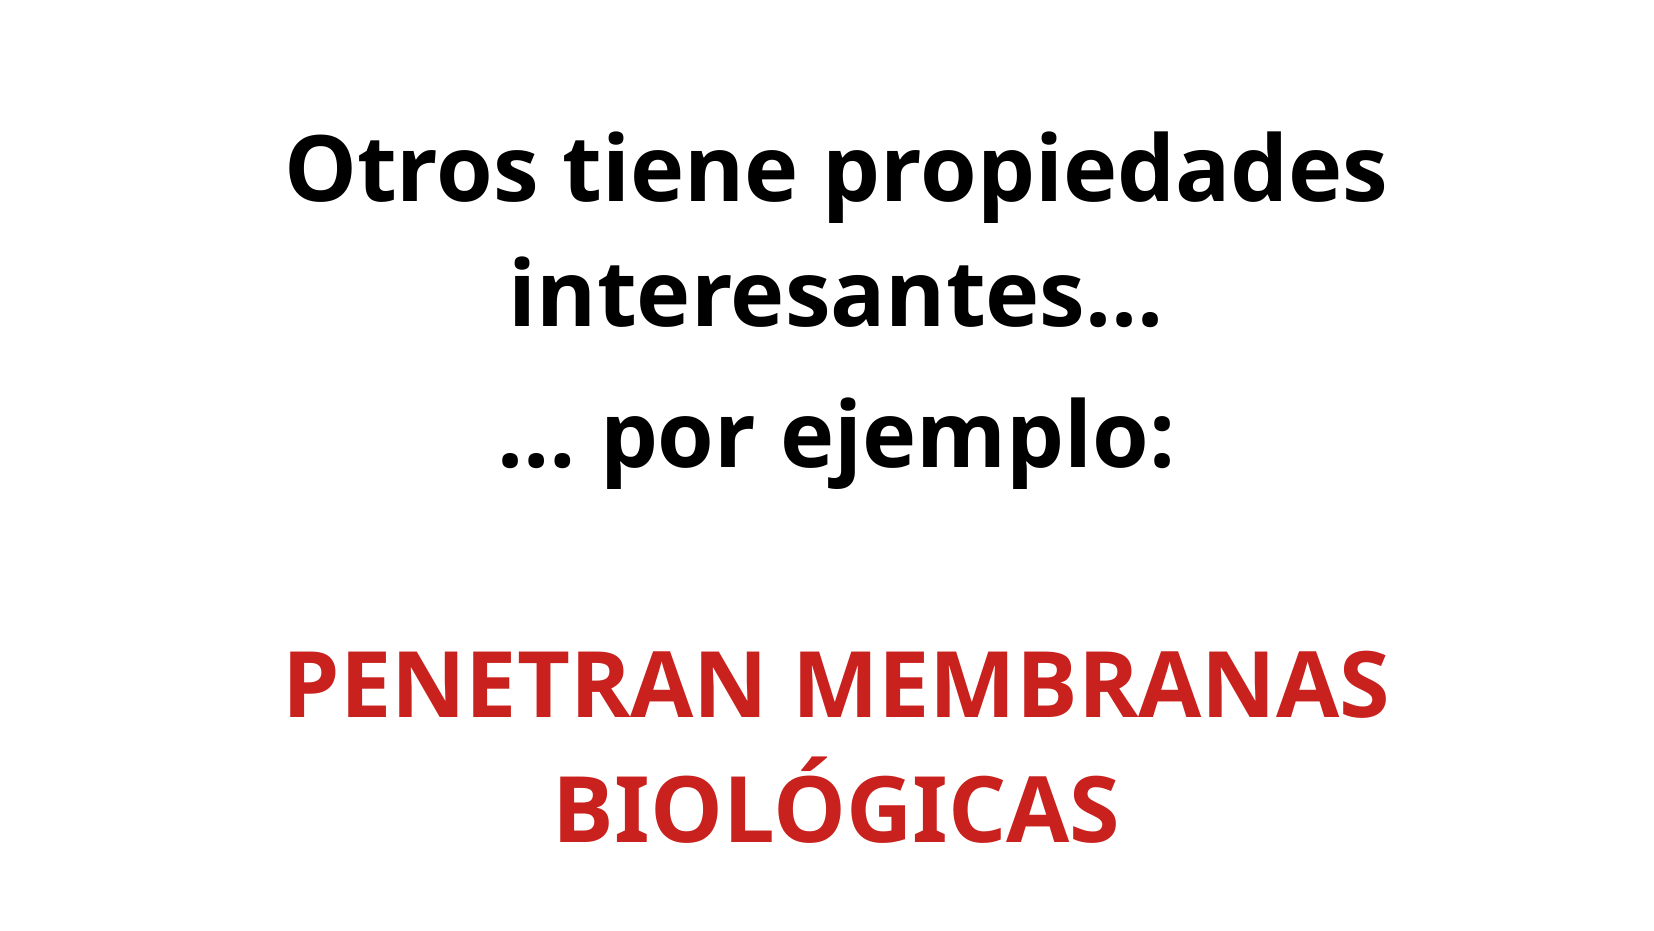

Otros tiene propiedades interesantes...
… por ejemplo:
PENETRAN MEMBRANAS BIOLÓGICAS